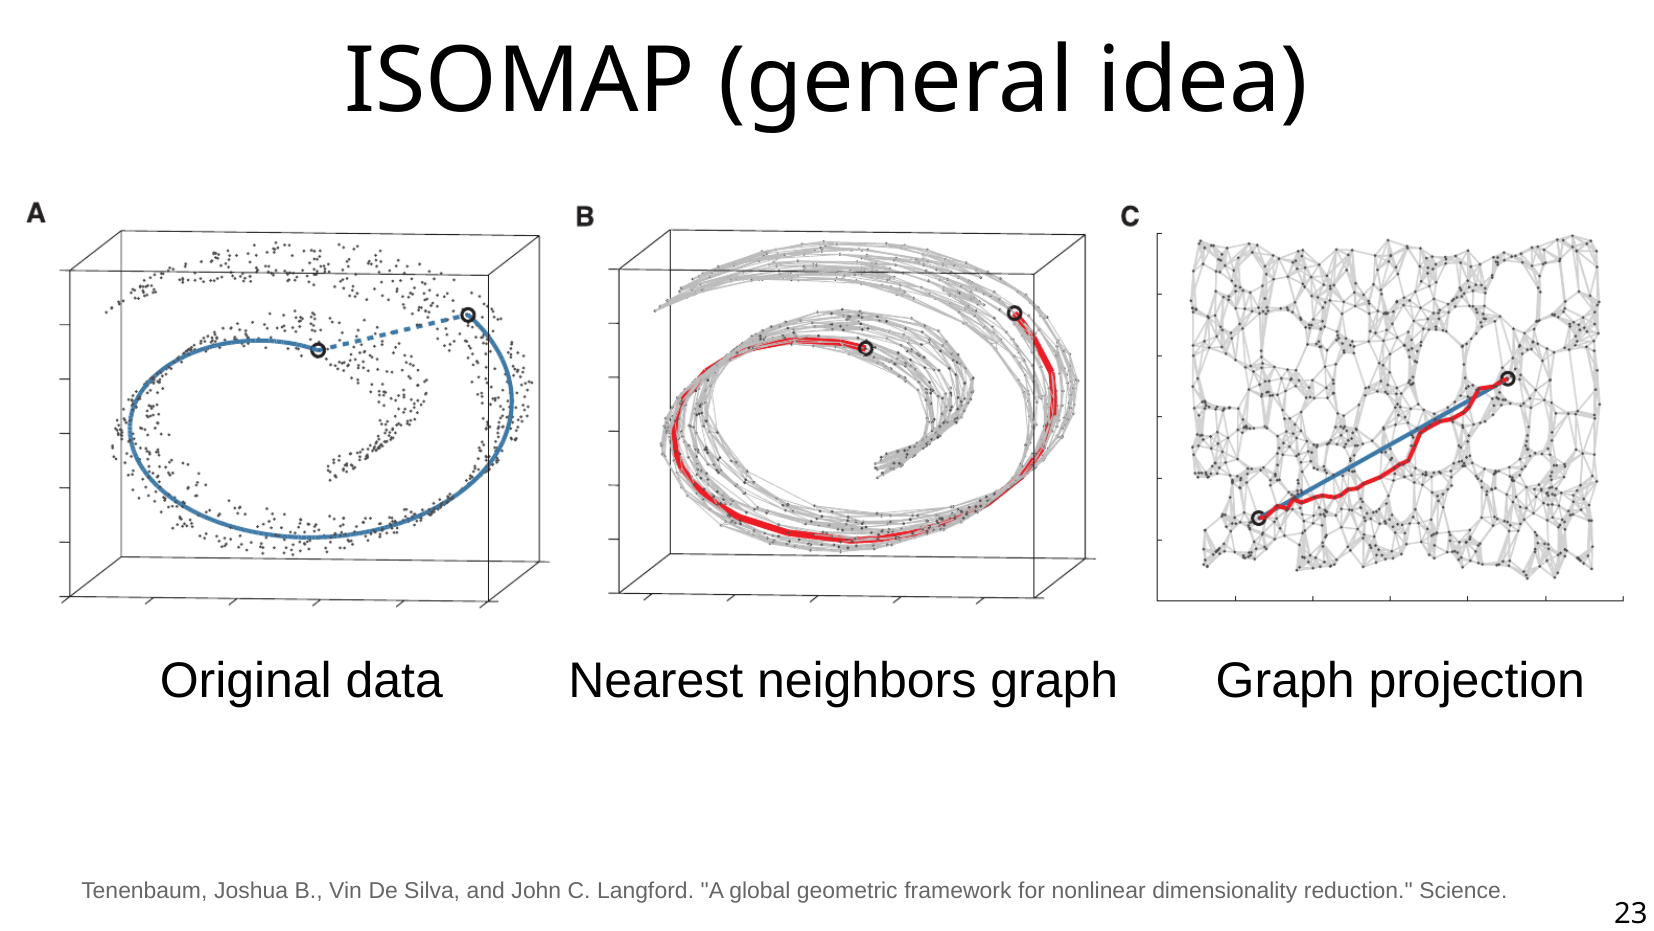

# ISOMAP (general idea)
 Original data Nearest neighbors graph Graph projection
Tenenbaum, Joshua B., Vin De Silva, and John C. Langford. "A global geometric framework for nonlinear dimensionality reduction." Science.
23